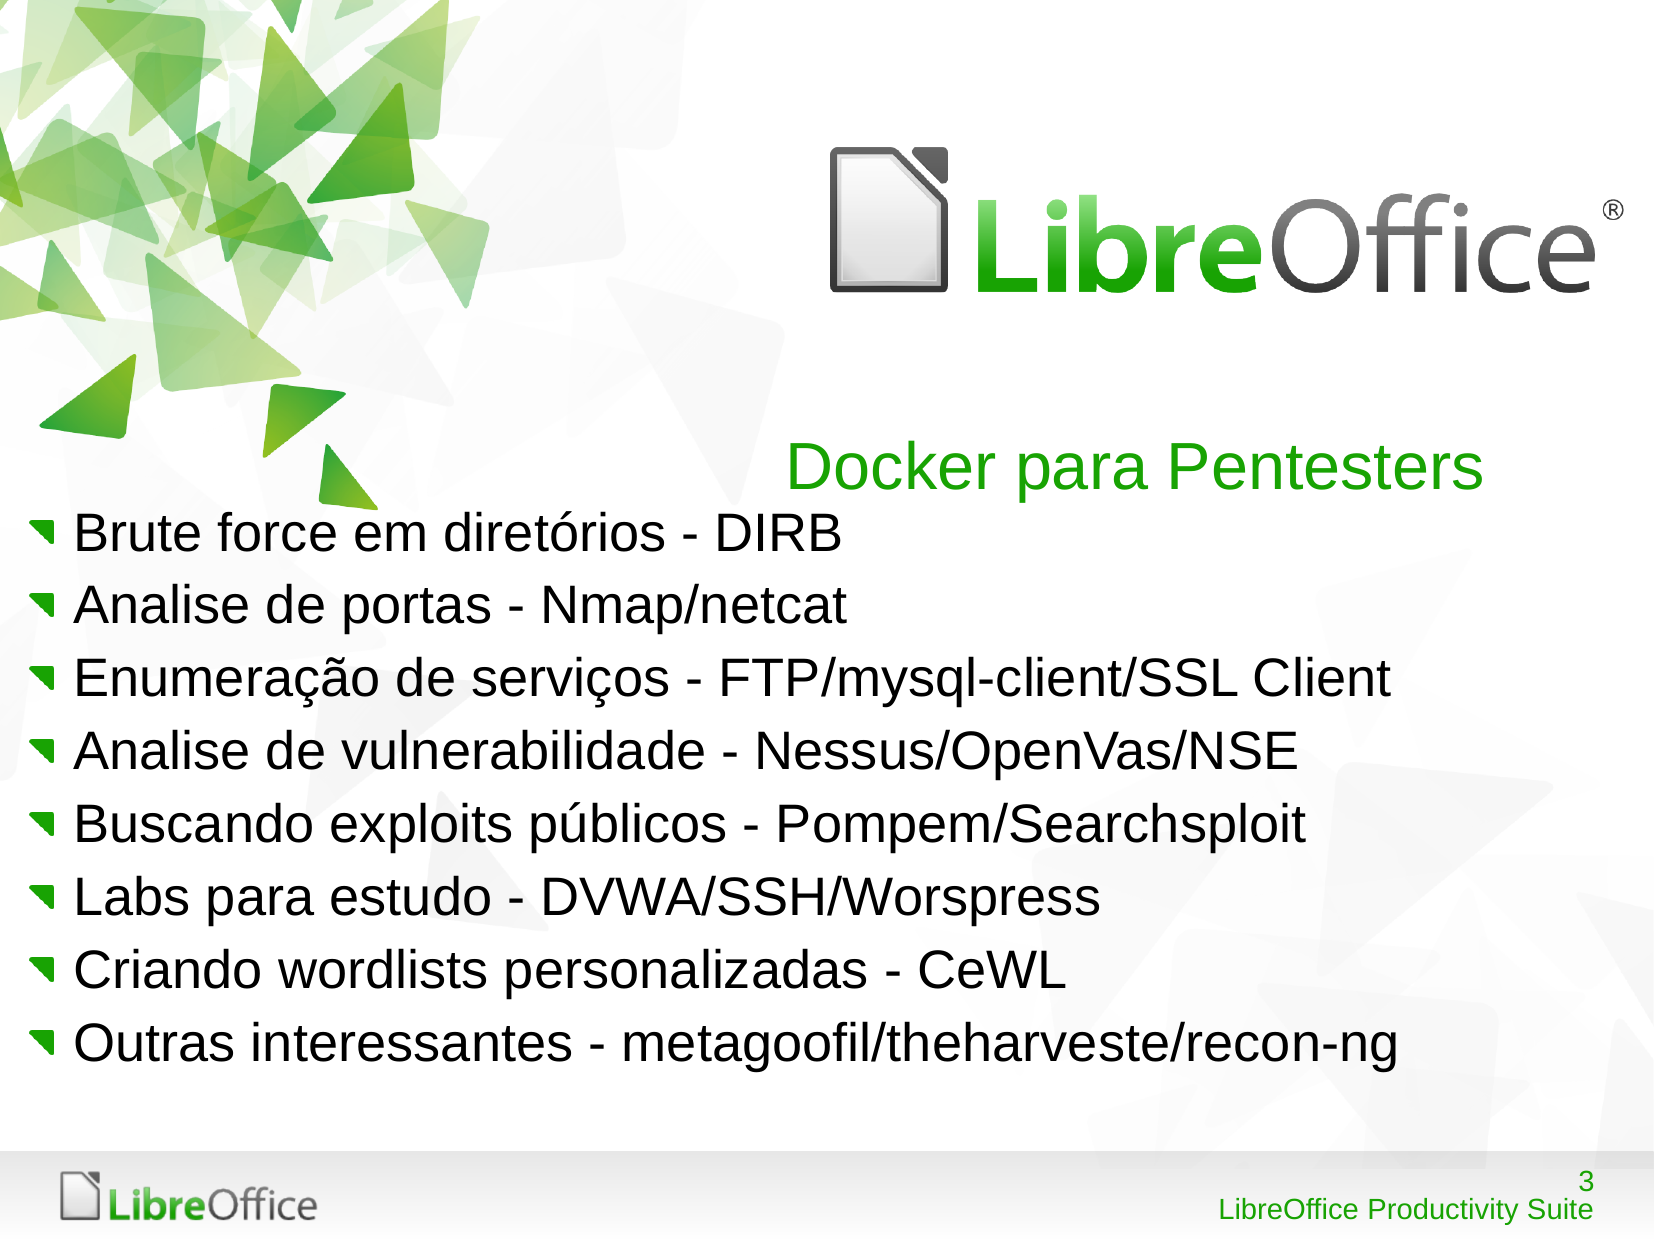

# Docker para Pentesters
Brute force em diretórios - DIRB
Analise de portas - Nmap/netcat
Enumeração de serviços - FTP/mysql-client/SSL Client
Analise de vulnerabilidade - Nessus/OpenVas/NSE
Buscando exploits públicos - Pompem/Searchsploit
Labs para estudo - DVWA/SSH/Worspress
Criando wordlists personalizadas - CeWL
Outras interessantes - metagoofil/theharveste/recon-ng
3
LibreOffice Productivity Suite